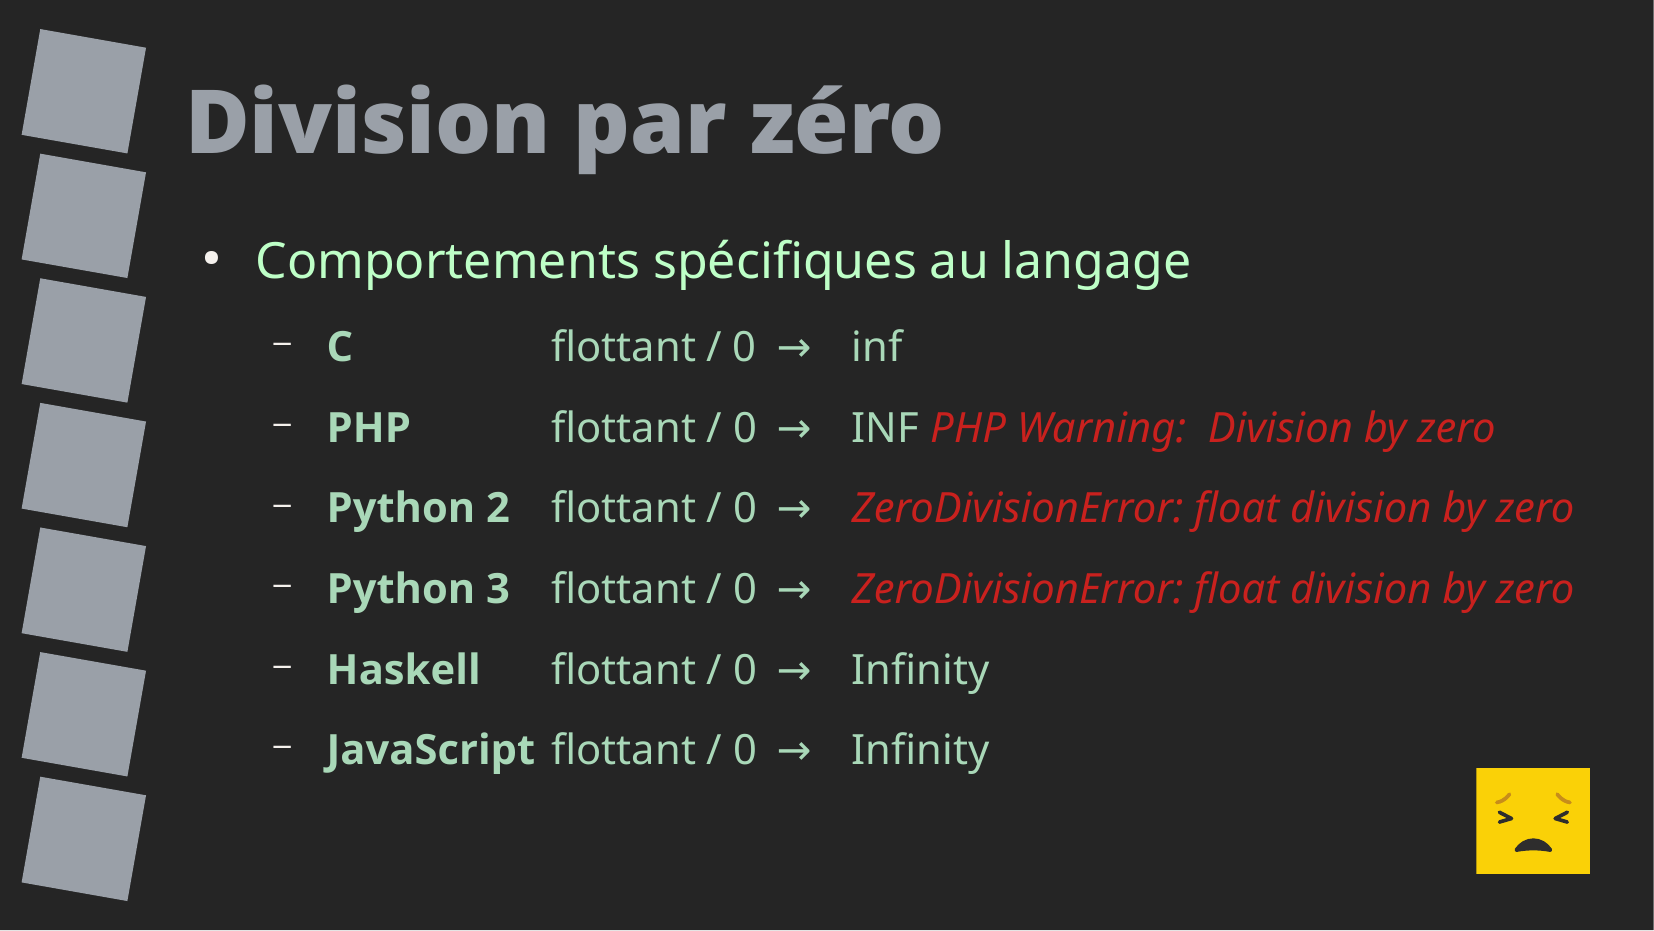

# Division par zéro
Comportements spécifiques au langage
C	flottant / 0	→	inf
PHP	flottant / 0	→	INF PHP Warning: Division by zero
Python 2	flottant / 0	→	ZeroDivisionError: float division by zero
Python 3	flottant / 0	→	ZeroDivisionError: float division by zero
Haskell	flottant / 0	→	Infinity
JavaScript	flottant / 0	→	Infinity